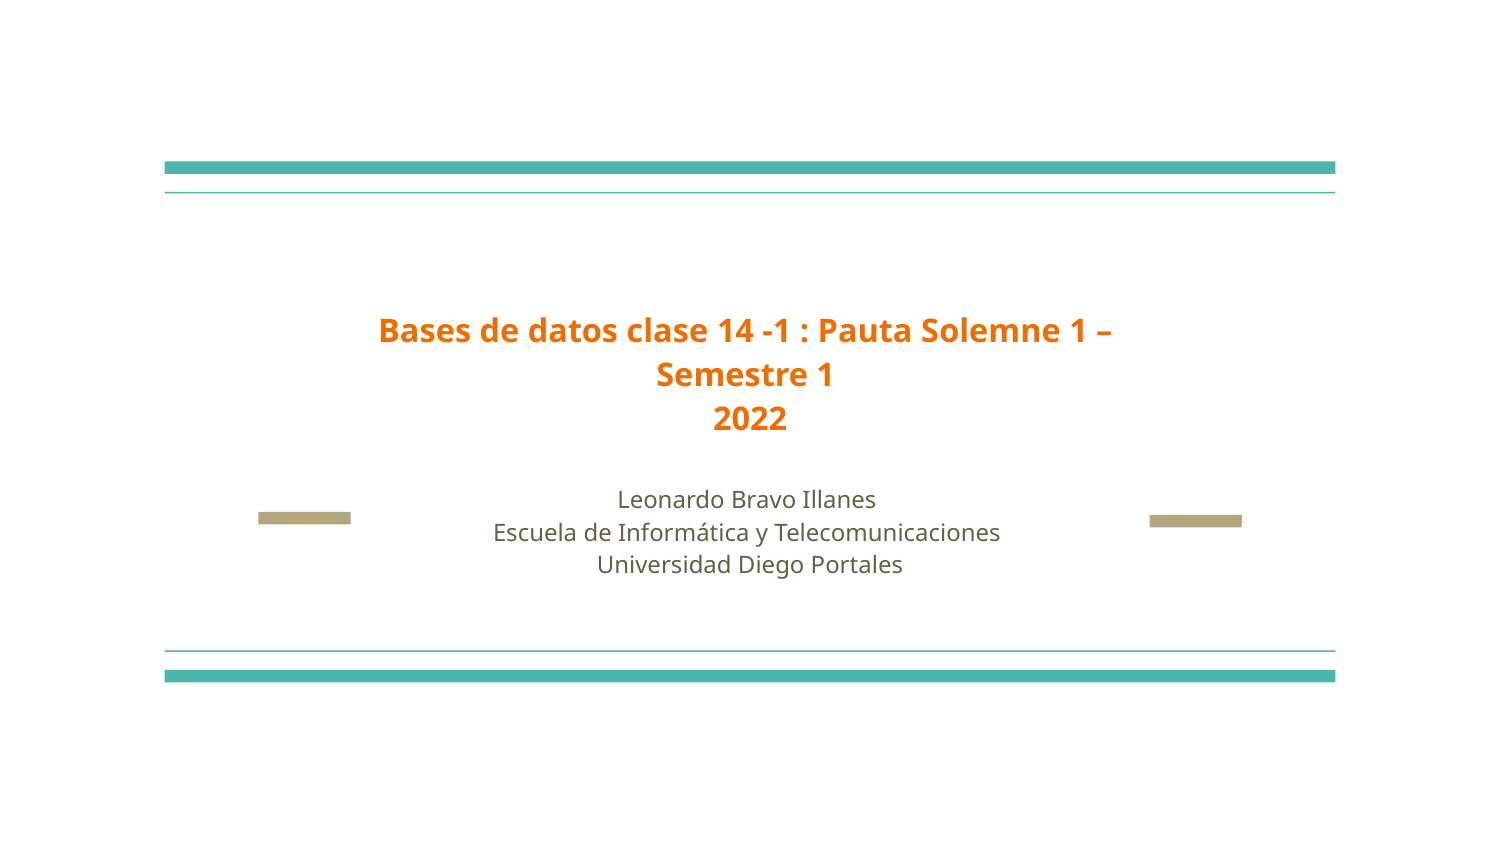

# Bases de datos clase 14 -1 : Pauta Solemne 1 – Semestre 1 2022
Leonardo Bravo Illanes
Escuela de Informática y Telecomunicaciones
Universidad Diego Portales